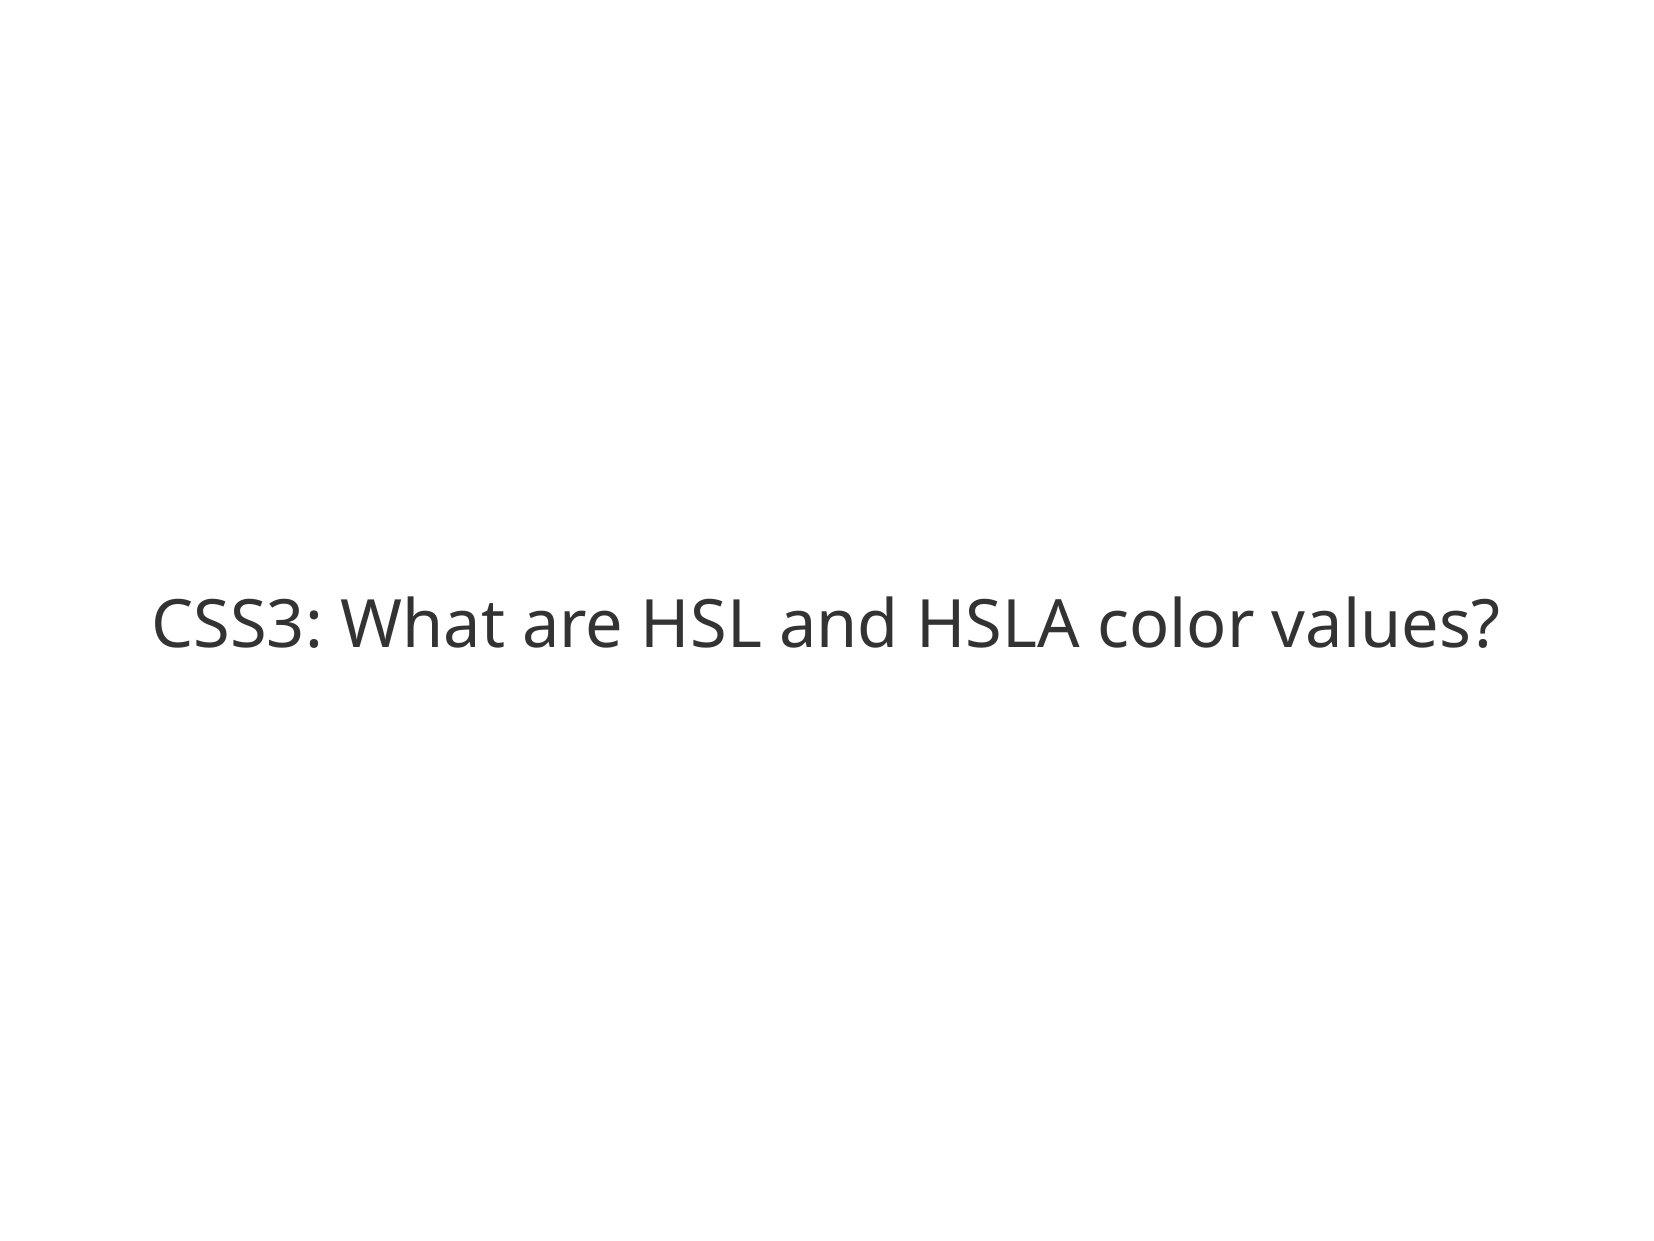

# CSS3: What are HSL and HSLA color values?